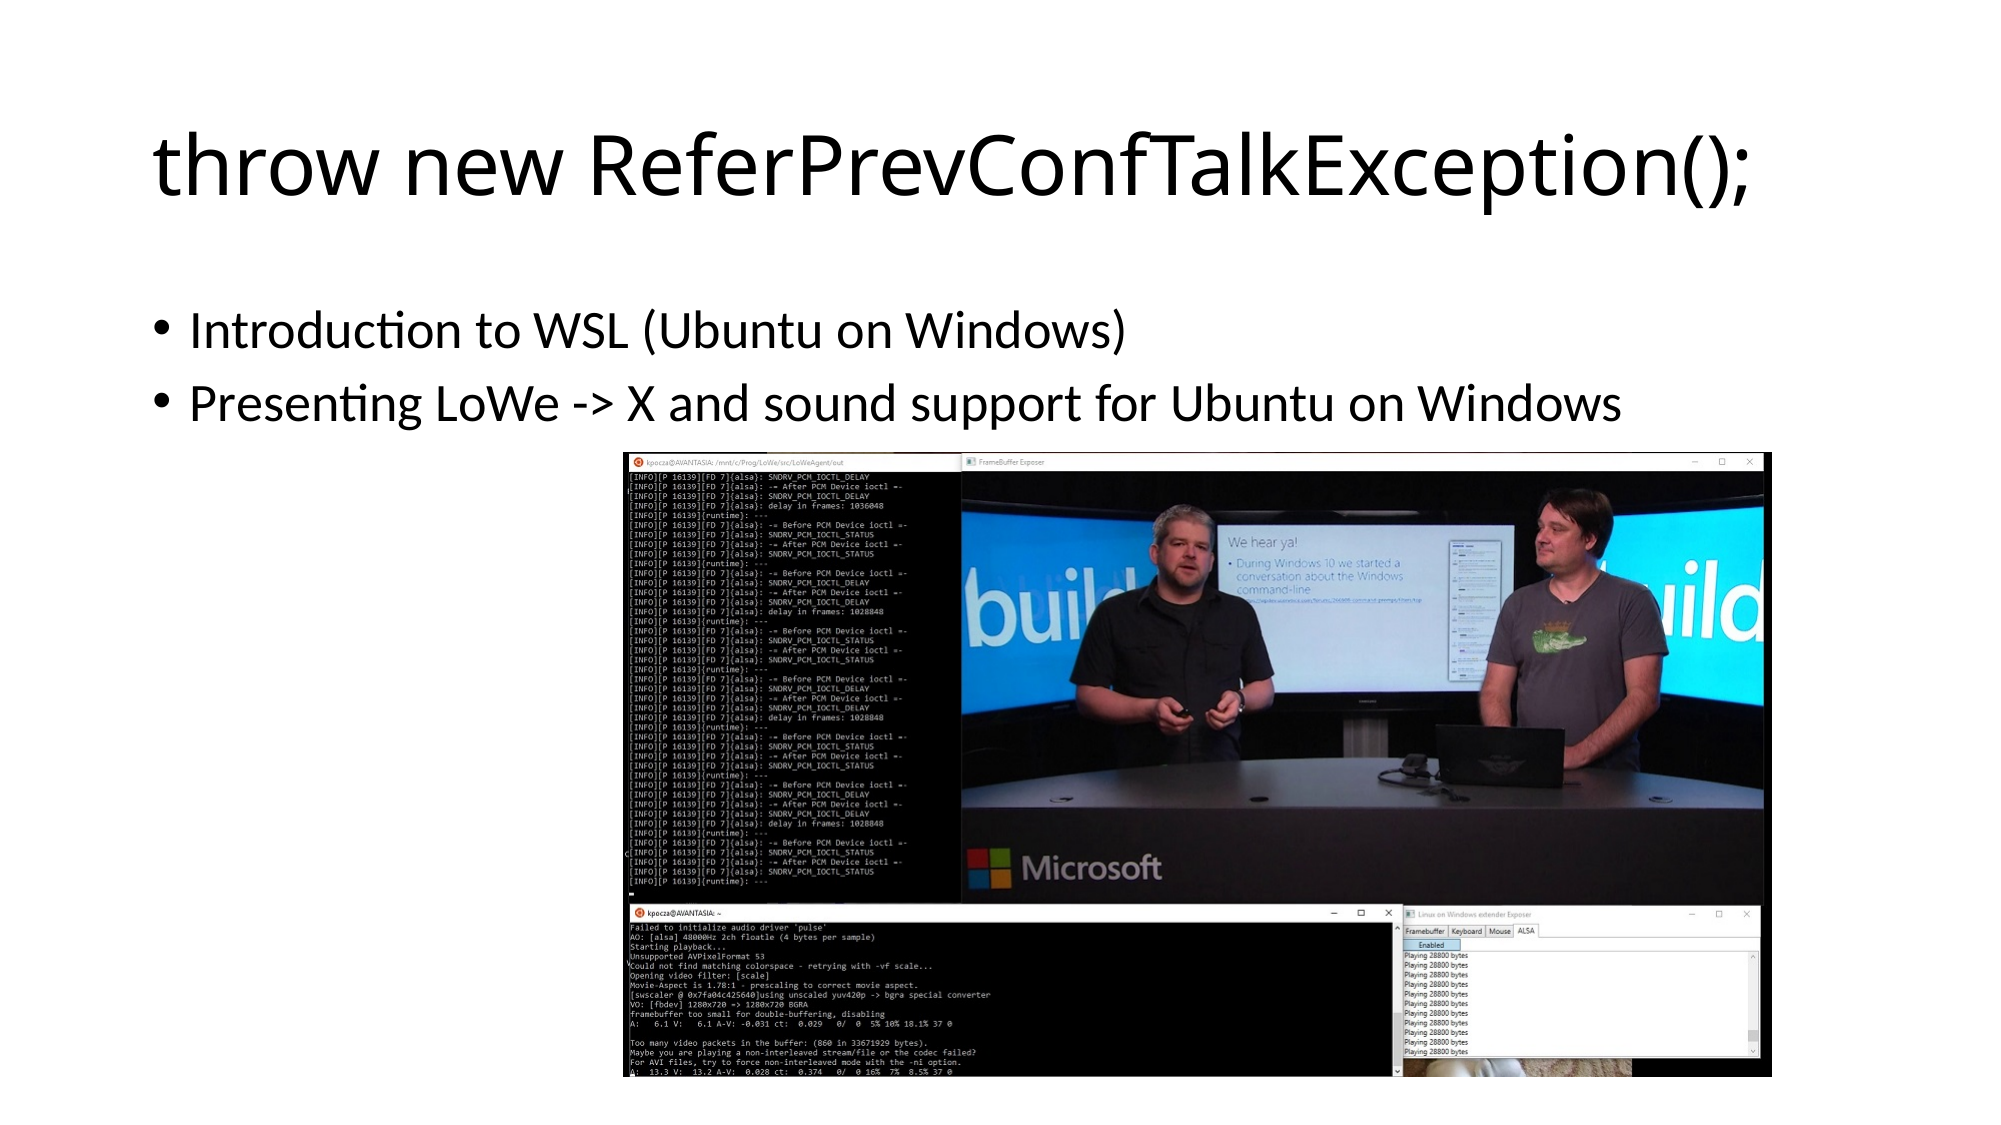

# throw new ReferPrevConfTalkException();
Introduction to WSL (Ubuntu on Windows)
Presenting LoWe -> X and sound support for Ubuntu on Windows